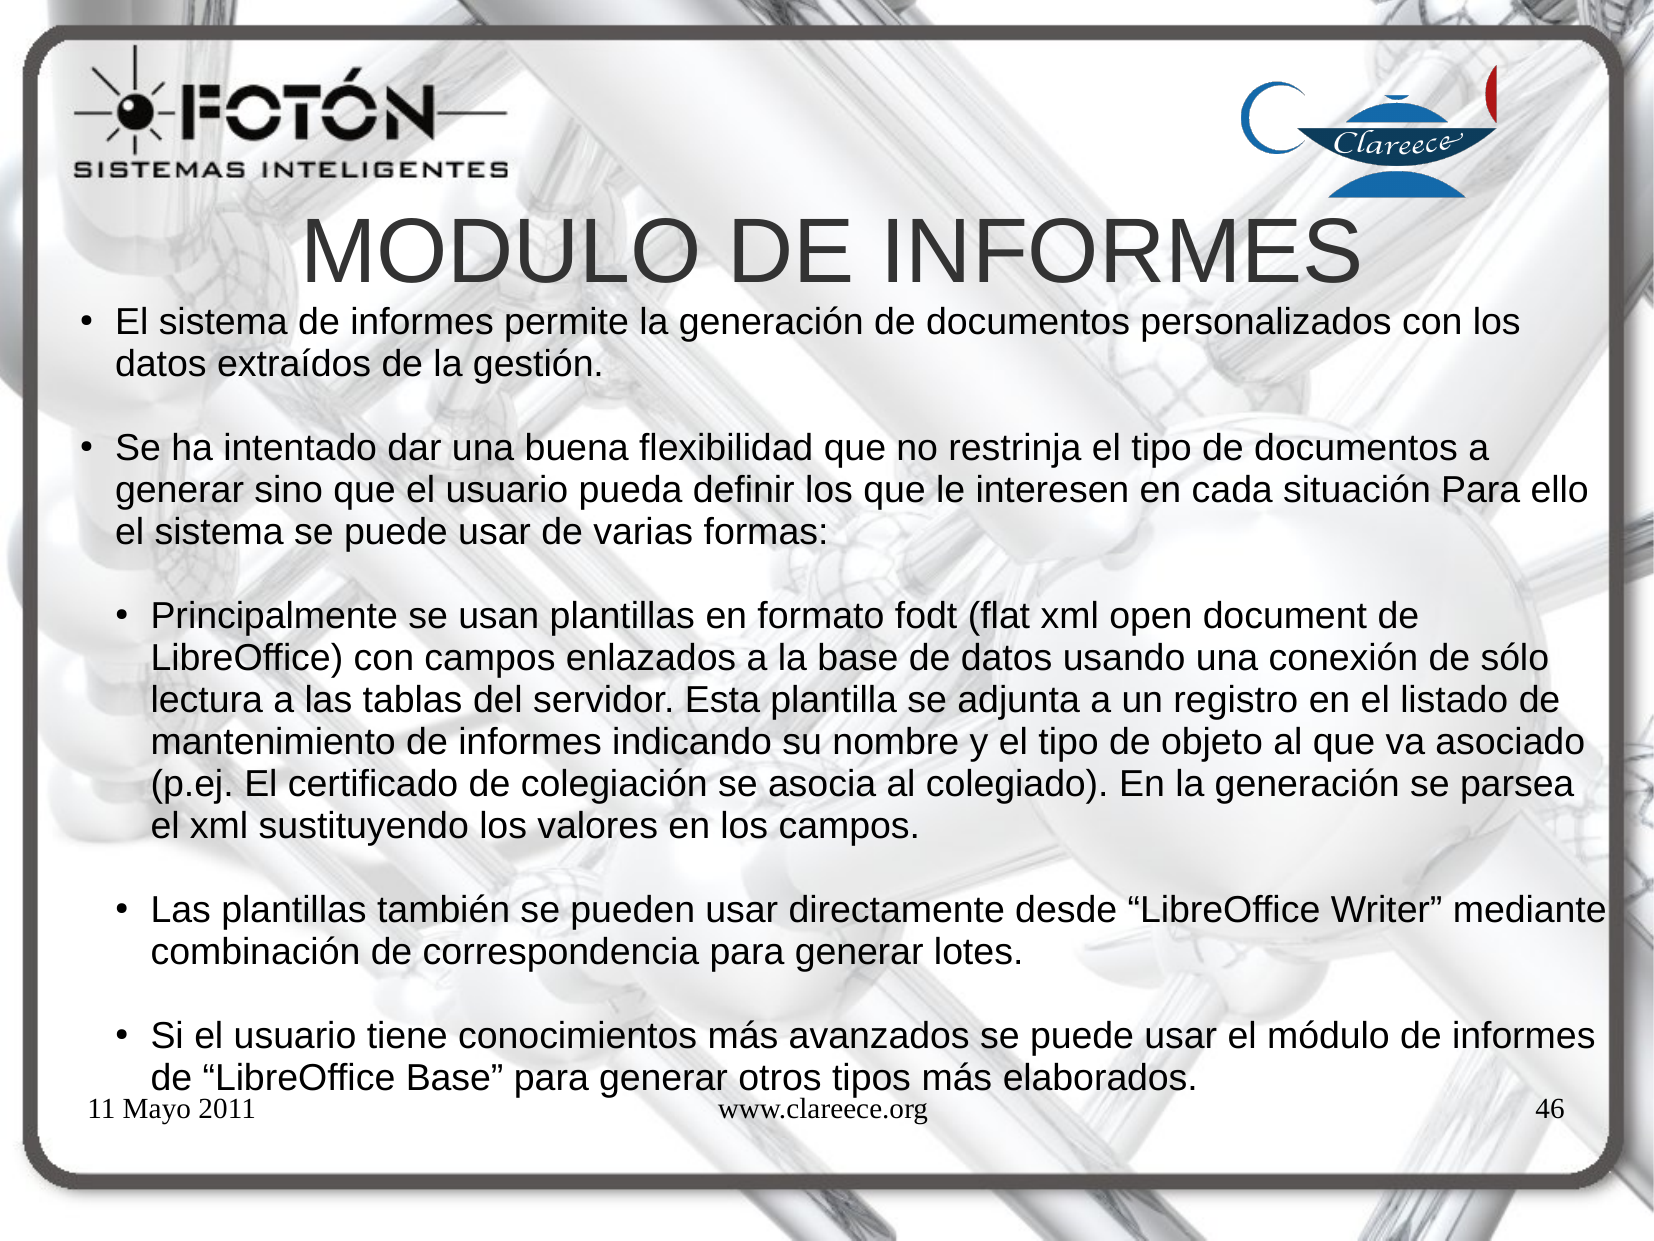

# MODULO DE INFORMES
El sistema de informes permite la generación de documentos personalizados con los datos extraídos de la gestión.
Se ha intentado dar una buena flexibilidad que no restrinja el tipo de documentos a generar sino que el usuario pueda definir los que le interesen en cada situación Para ello el sistema se puede usar de varias formas:
Principalmente se usan plantillas en formato fodt (flat xml open document de LibreOffice) con campos enlazados a la base de datos usando una conexión de sólo lectura a las tablas del servidor. Esta plantilla se adjunta a un registro en el listado de mantenimiento de informes indicando su nombre y el tipo de objeto al que va asociado (p.ej. El certificado de colegiación se asocia al colegiado). En la generación se parsea el xml sustituyendo los valores en los campos.
Las plantillas también se pueden usar directamente desde “LibreOffice Writer” mediante combinación de correspondencia para generar lotes.
Si el usuario tiene conocimientos más avanzados se puede usar el módulo de informes de “LibreOffice Base” para generar otros tipos más elaborados.
11 Mayo 2011
www.clareece.org
46